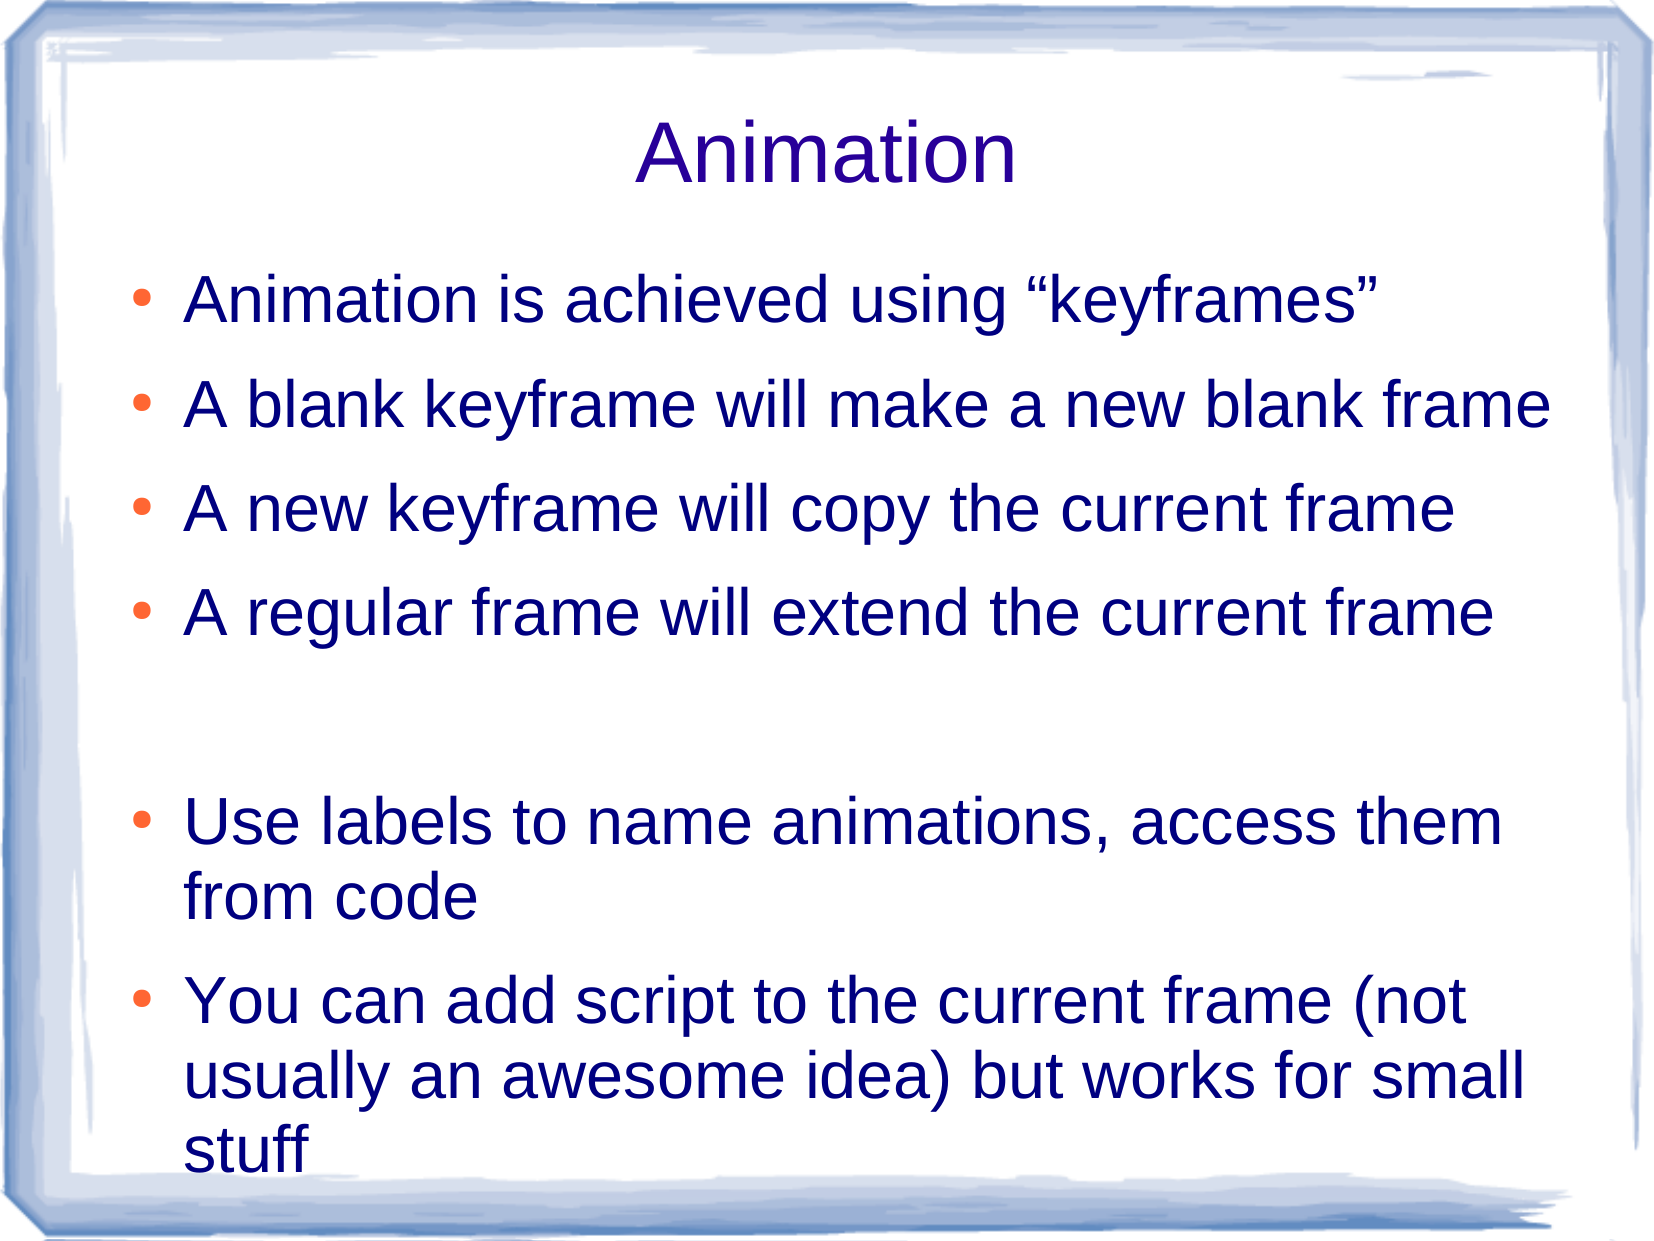

# Animation
Animation is achieved using “keyframes”
A blank keyframe will make a new blank frame
A new keyframe will copy the current frame
A regular frame will extend the current frame
Use labels to name animations, access them from code
You can add script to the current frame (not usually an awesome idea) but works for small stuff